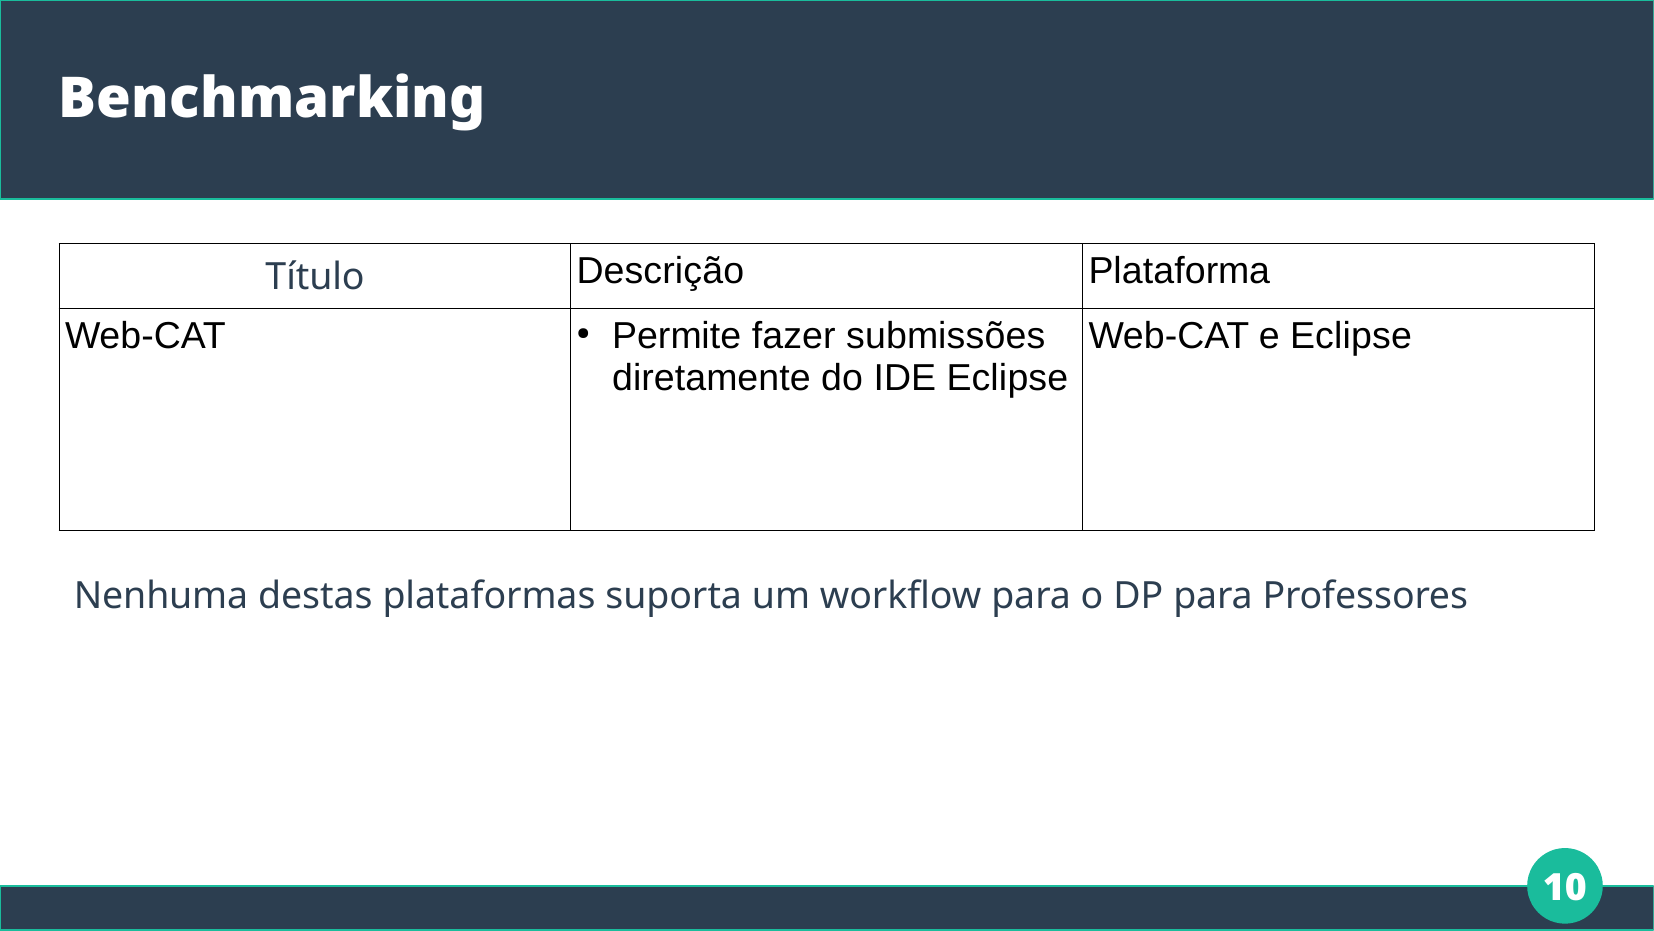

# Benchmarking
| Título | Descrição | Plataforma |
| --- | --- | --- |
| Web-CAT | Permite fazer submissões diretamente do IDE Eclipse | Web-CAT e Eclipse |
Nenhuma destas plataformas suporta um workflow para o DP para Professores
10